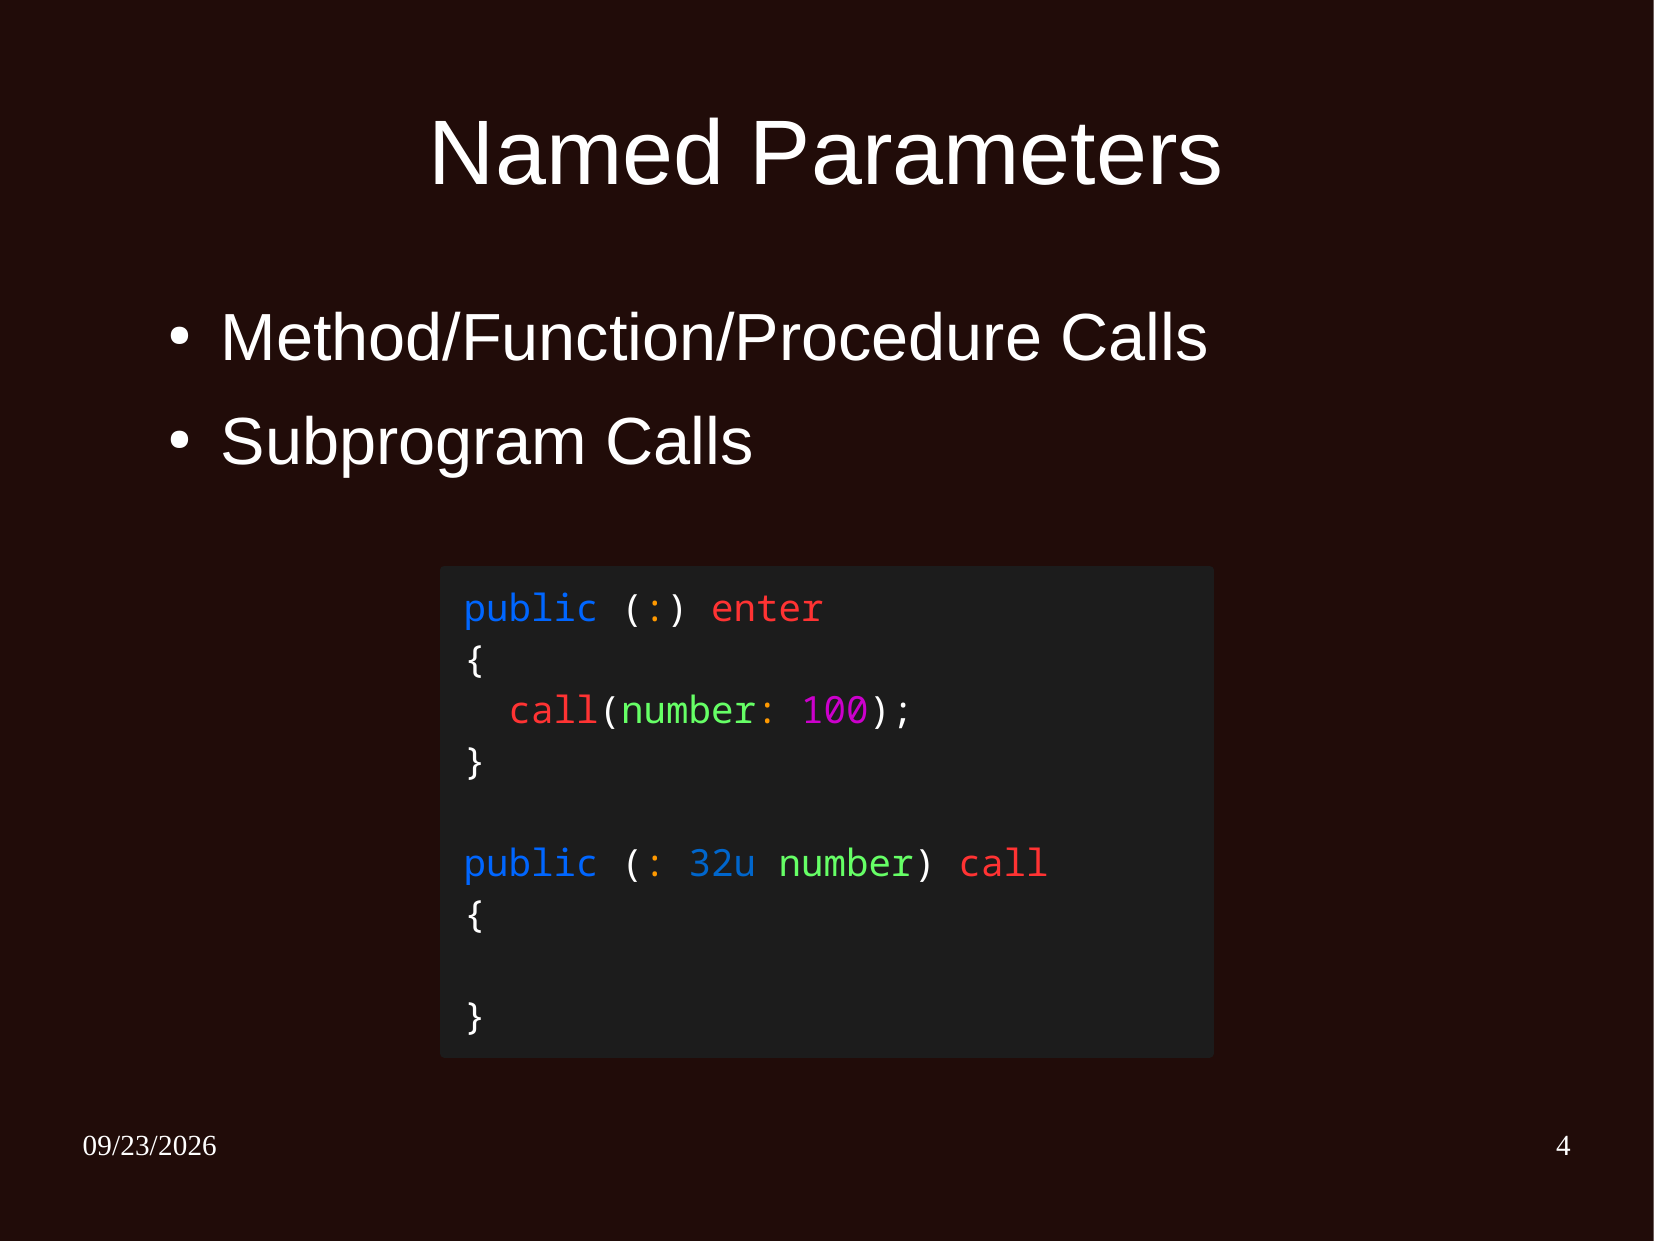

# Named Parameters
Method/Function/Procedure Calls
Subprogram Calls
public (:) enter
{
 call(number: 100);
}
public (: 32u number) call
{
}
4